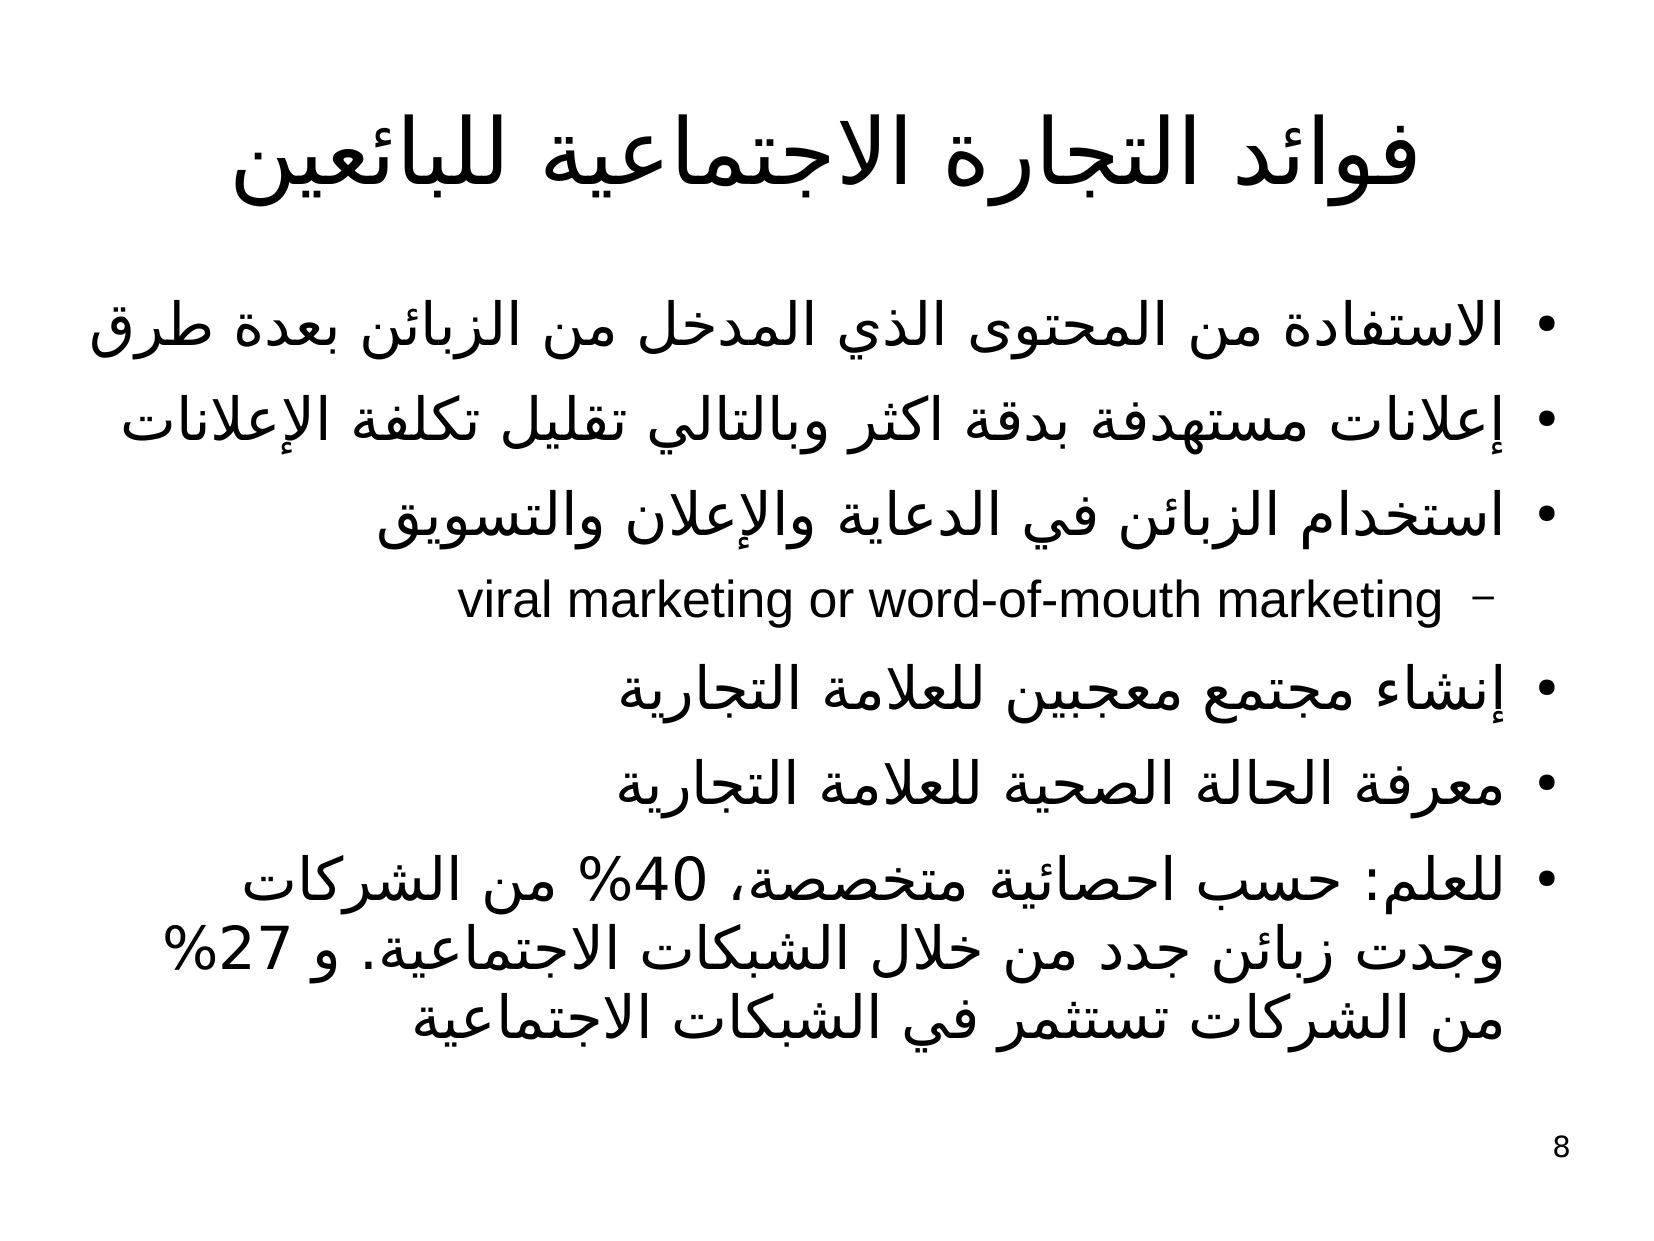

# فوائد التجارة الاجتماعية للبائعين
الاستفادة من المحتوى الذي المدخل من الزبائن بعدة طرق
إعلانات مستهدفة بدقة اكثر وبالتالي تقليل تكلفة الإعلانات
استخدام الزبائن في الدعاية والإعلان والتسويق
viral marketing or word-of-mouth marketing
إنشاء مجتمع معجبين للعلامة التجارية
معرفة الحالة الصحية للعلامة التجارية
للعلم: حسب احصائية متخصصة، 40% من الشركات وجدت زبائن جدد من خلال الشبكات الاجتماعية. و 27% من الشركات تستثمر في الشبكات الاجتماعية
8